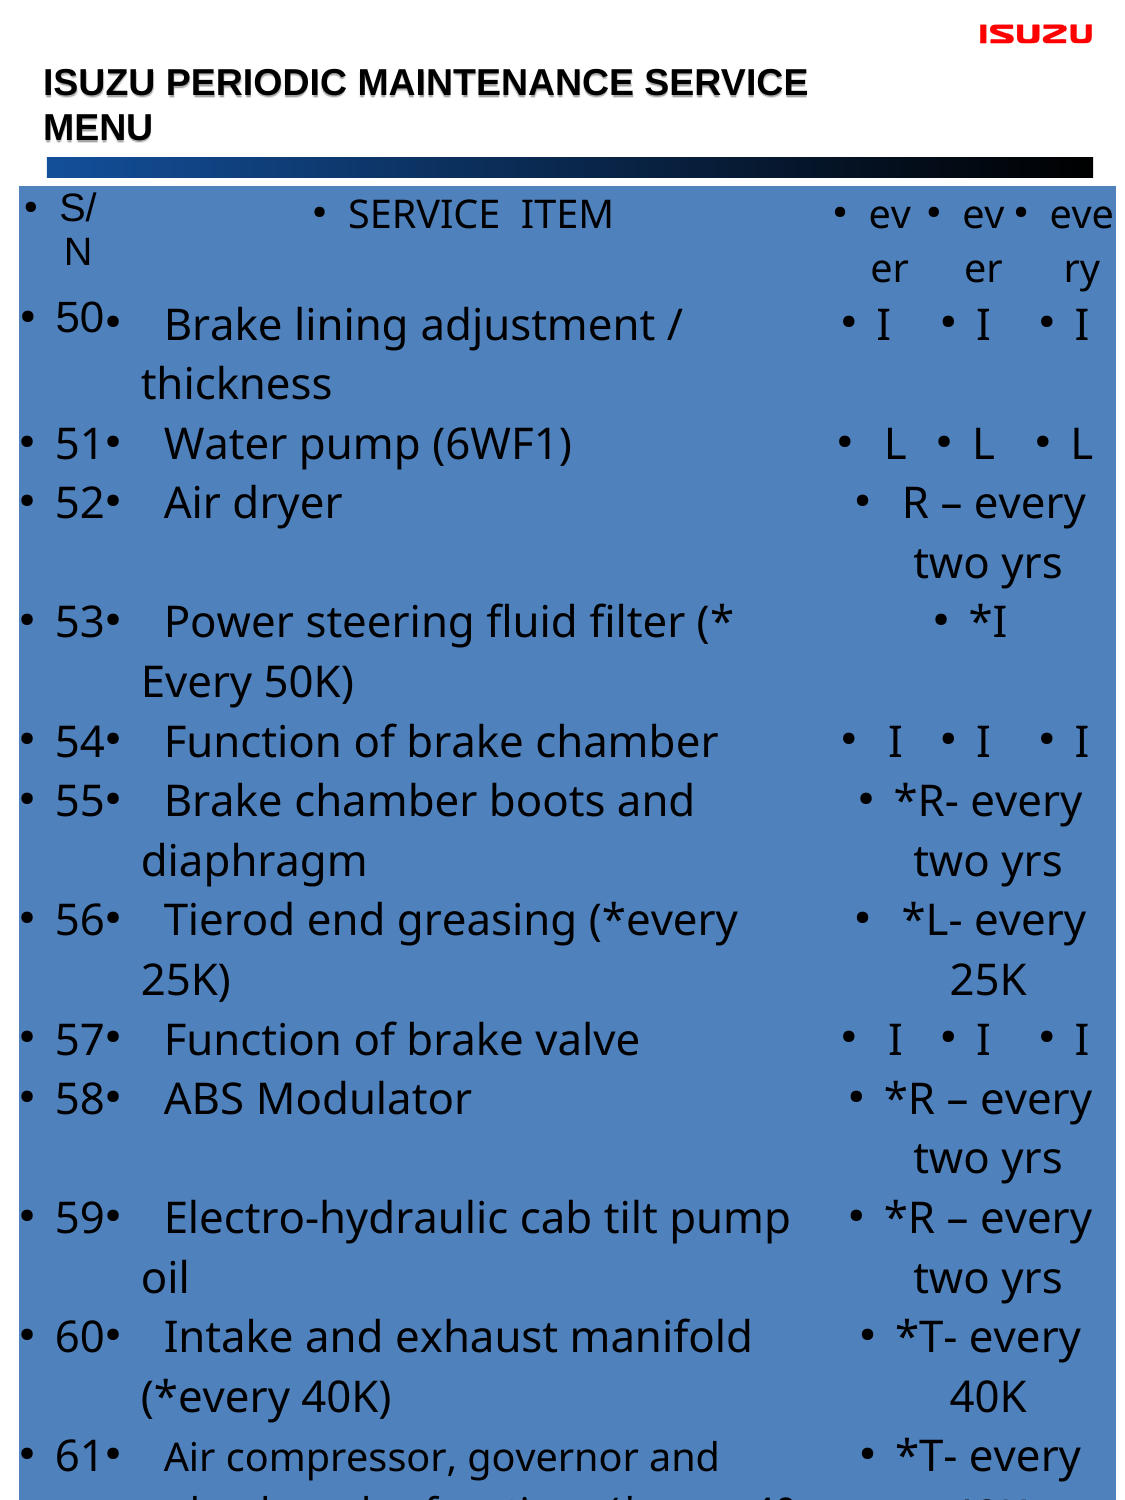

ISUZU PERIODIC MAINTENANCE SERVICE MENU
| S/N | SERVICE ITEM | every 5K | every 10K | every 20K |
| --- | --- | --- | --- | --- |
| 50 | Brake lining adjustment / thickness | I | I | I |
| --- | --- | --- | --- | --- |
| 51 | Water pump (6WF1) | L | L | L |
| 52 | Air dryer | R – every two yrs | | |
| 53 | Power steering fluid filter (\* Every 50K) | \*I | | |
| 54 | Function of brake chamber | I | I | I |
| 55 | Brake chamber boots and diaphragm | \*R- every two yrs | | |
| 56 | Tierod end greasing (\*every 25K) | \*L- every 25K | | |
| 57 | Function of brake valve | I | I | I |
| 58 | ABS Modulator | \*R – every two yrs | | |
| 59 | Electro-hydraulic cab tilt pump oil | \*R – every two yrs | | |
| 60 | Intake and exhaust manifold (\*every 40K) | \*T- every 40K | | |
| 61 | Air compressor, governor and unloader valve functions (\*every 40 K) | \*T- every 40K | | |
| 62 | Leaf spring U-bolt and nut | | | T |